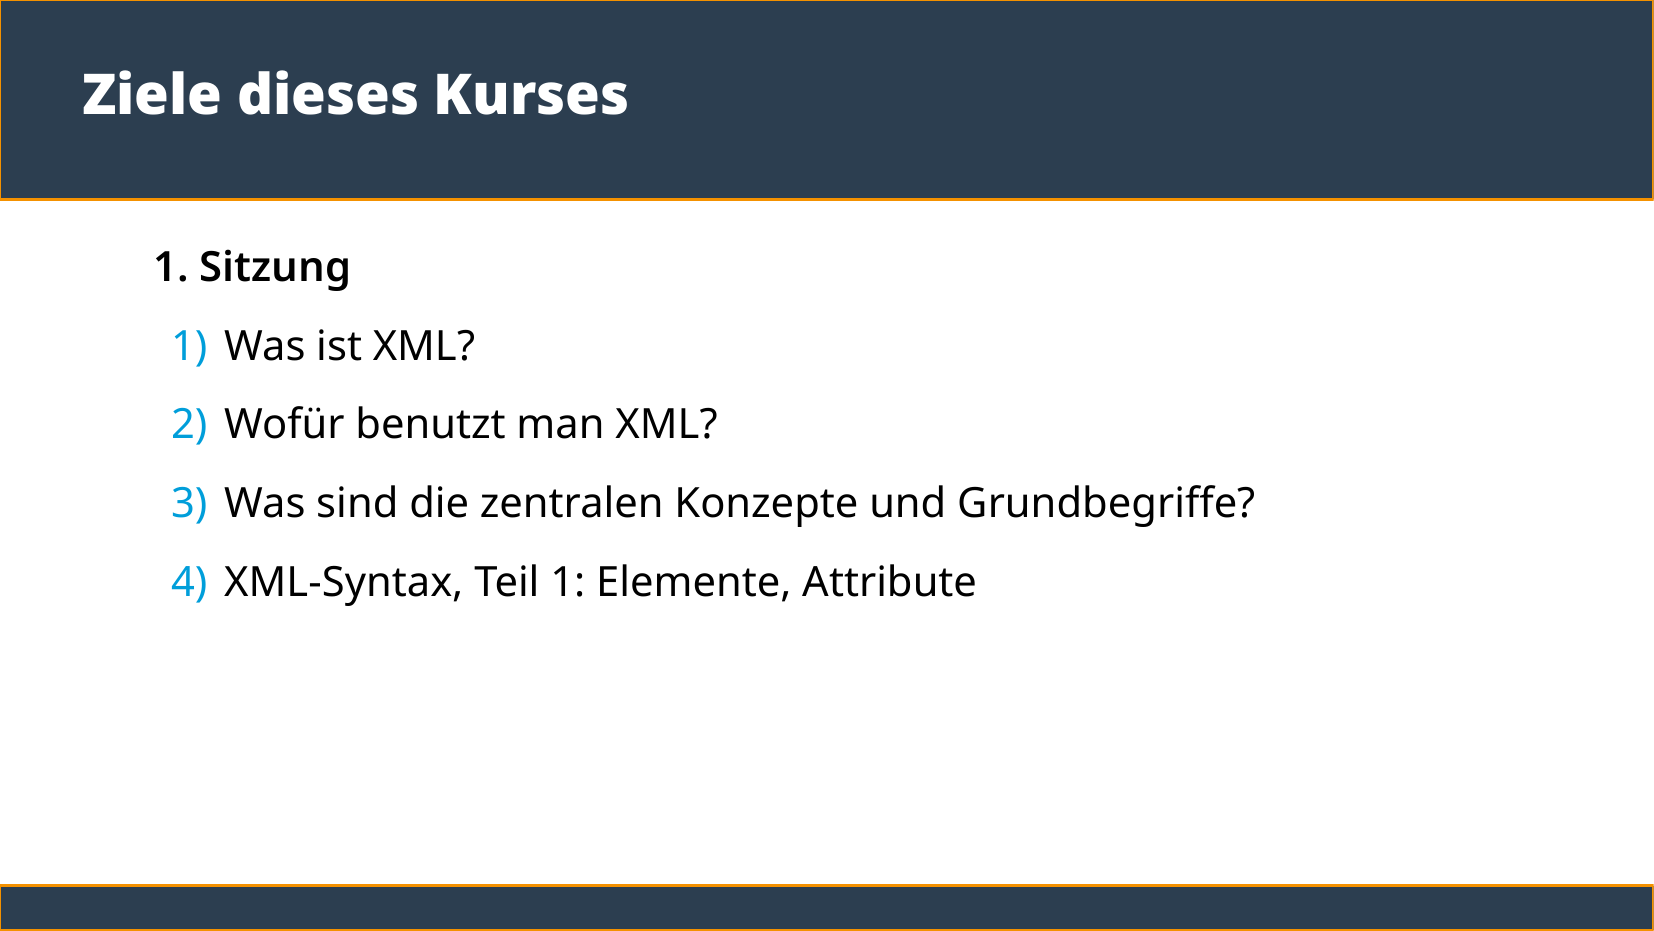

# Ziele dieses Kurses
1. Sitzung
Was ist XML?
Wofür benutzt man XML?
Was sind die zentralen Konzepte und Grundbegriffe?
XML-Syntax, Teil 1: Elemente, Attribute